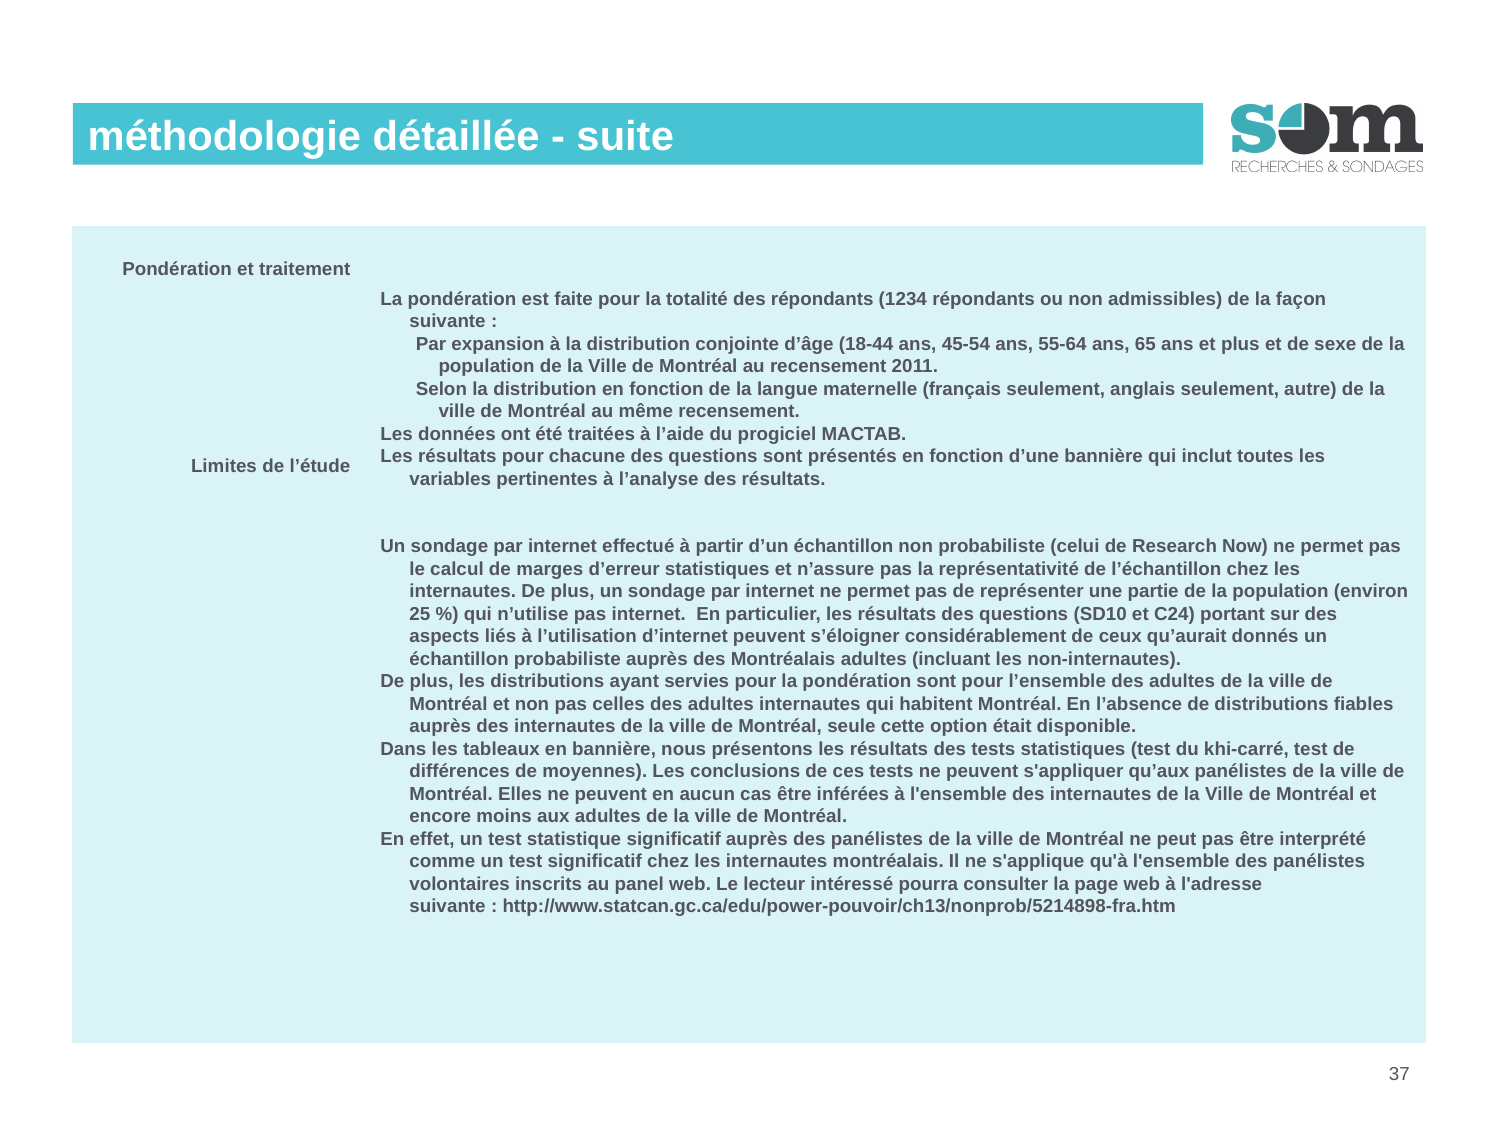

# méthodologie détaillée - suite
Pondération et traitement
Limites de l’étude
La pondération est faite pour la totalité des répondants (1234 répondants ou non admissibles) de la façon suivante :
Par expansion à la distribution conjointe d’âge (18-44 ans, 45-54 ans, 55-64 ans, 65 ans et plus et de sexe de la population de la Ville de Montréal au recensement 2011.
Selon la distribution en fonction de la langue maternelle (français seulement, anglais seulement, autre) de la ville de Montréal au même recensement.
Les données ont été traitées à l’aide du progiciel MACTAB.
Les résultats pour chacune des questions sont présentés en fonction d’une bannière qui inclut toutes les variables pertinentes à l’analyse des résultats.
Un sondage par internet effectué à partir d’un échantillon non probabiliste (celui de Research Now) ne permet pas le calcul de marges d’erreur statistiques et n’assure pas la représentativité de l’échantillon chez les internautes. De plus, un sondage par internet ne permet pas de représenter une partie de la population (environ 25 %) qui n’utilise pas internet. En particulier, les résultats des questions (SD10 et C24) portant sur des aspects liés à l’utilisation d’internet peuvent s’éloigner considérablement de ceux qu’aurait donnés un échantillon probabiliste auprès des Montréalais adultes (incluant les non-internautes).
De plus, les distributions ayant servies pour la pondération sont pour l’ensemble des adultes de la ville de Montréal et non pas celles des adultes internautes qui habitent Montréal. En l’absence de distributions fiables auprès des internautes de la ville de Montréal, seule cette option était disponible.
Dans les tableaux en bannière, nous présentons les résultats des tests statistiques (test du khi-carré, test de différences de moyennes). Les conclusions de ces tests ne peuvent s'appliquer qu’aux panélistes de la ville de Montréal. Elles ne peuvent en aucun cas être inférées à l'ensemble des internautes de la Ville de Montréal et encore moins aux adultes de la ville de Montréal.
En effet, un test statistique significatif auprès des panélistes de la ville de Montréal ne peut pas être interprété comme un test significatif chez les internautes montréalais. Il ne s'applique qu'à l'ensemble des panélistes volontaires inscrits au panel web. Le lecteur intéressé pourra consulter la page web à l'adresse suivante : http://www.statcan.gc.ca/edu/power-pouvoir/ch13/nonprob/5214898-fra.htm